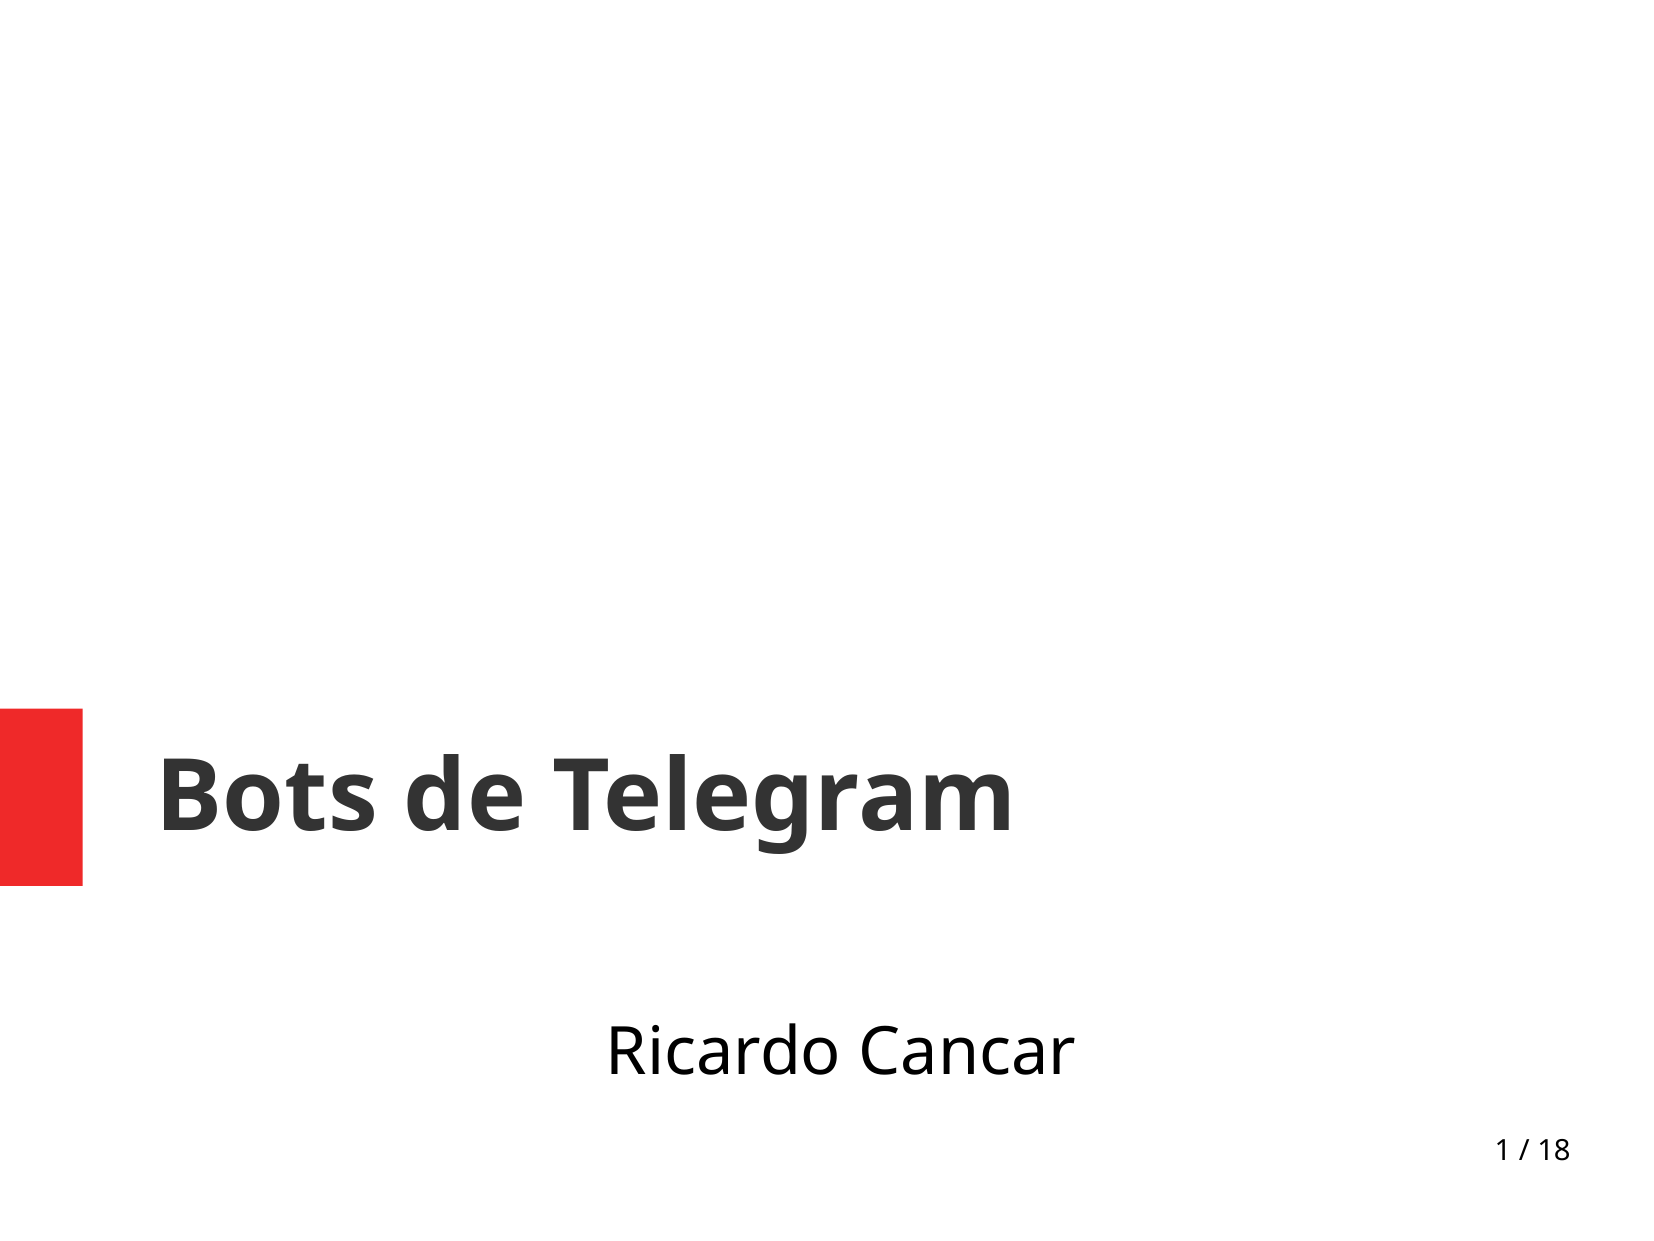

# Bots de Telegram
 Ricardo Cancar
1